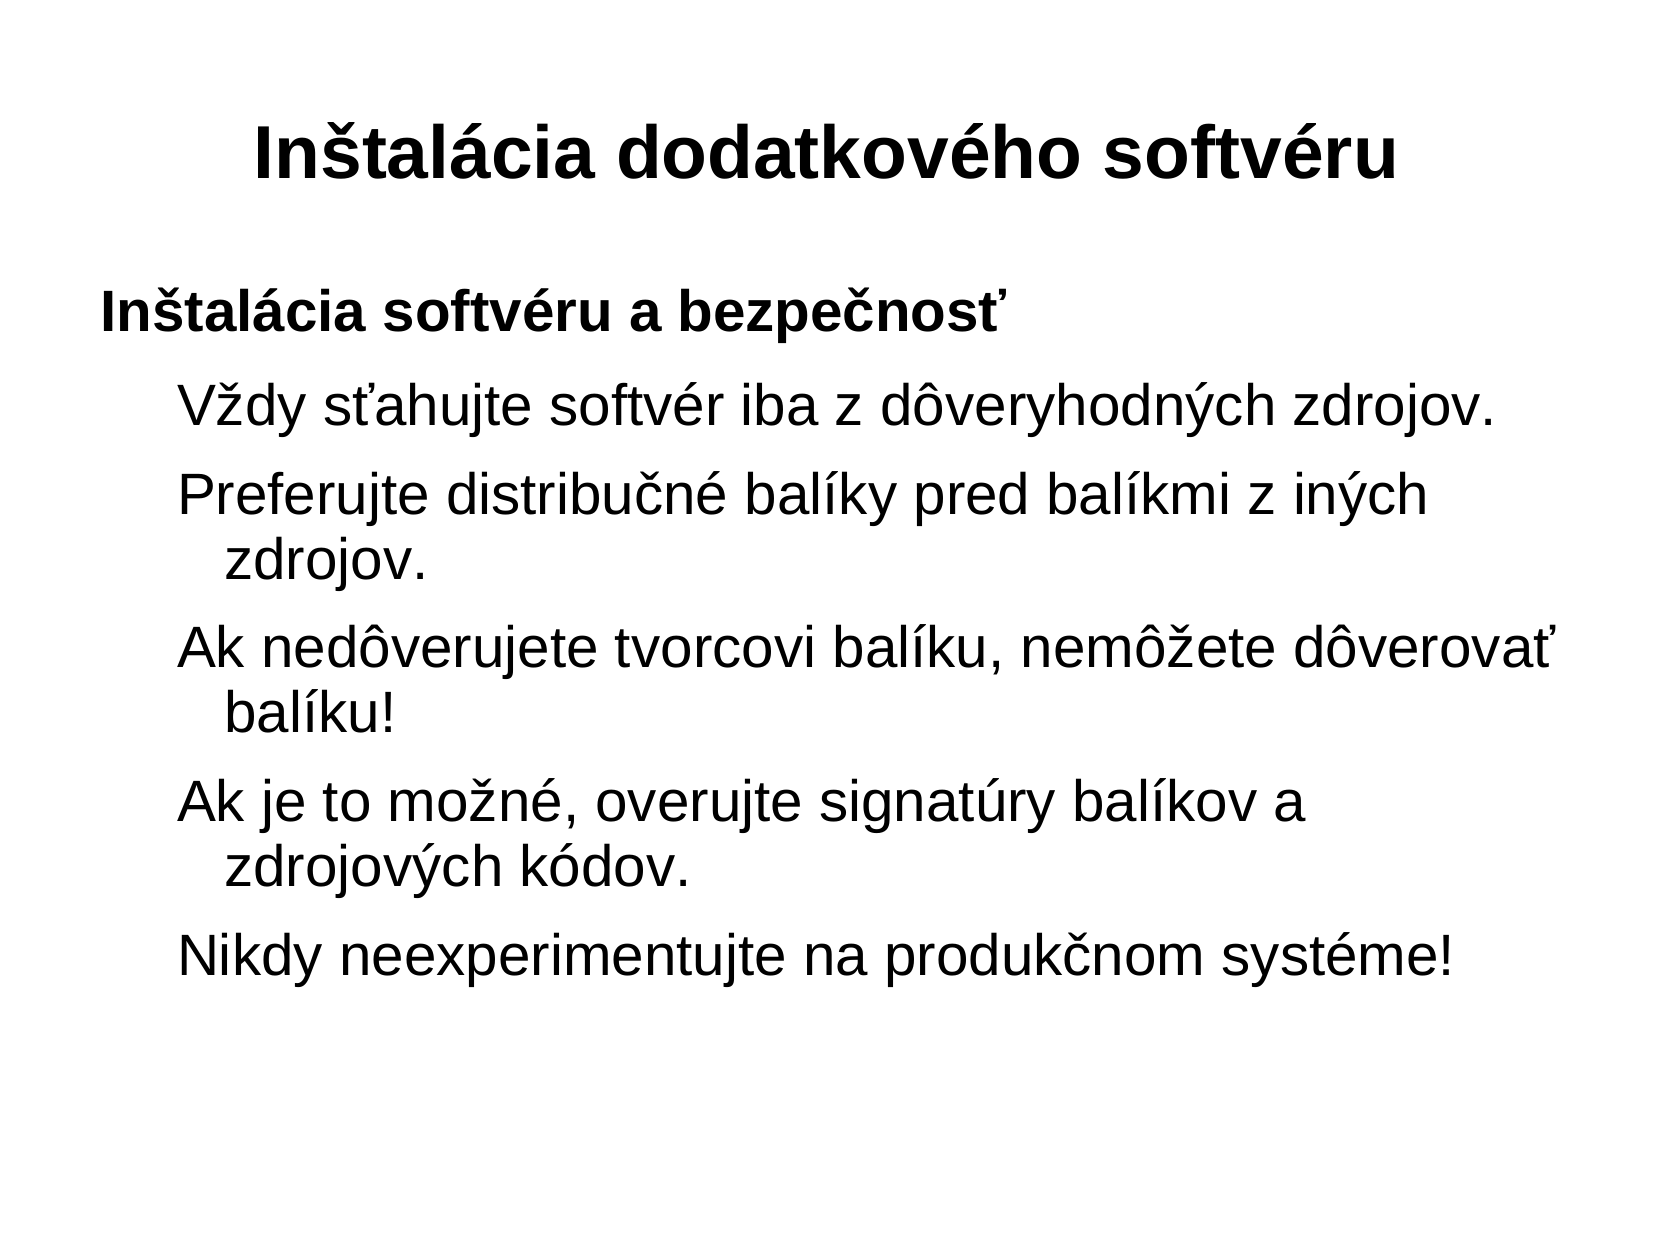

# Inštalácia dodatkového softvéru
Inštalácia softvéru a bezpečnosť
Vždy sťahujte softvér iba z dôveryhodných zdrojov.
Preferujte distribučné balíky pred balíkmi z iných zdrojov.
Ak nedôverujete tvorcovi balíku, nemôžete dôverovať balíku!
Ak je to možné, overujte signatúry balíkov a zdrojových kódov.
Nikdy neexperimentujte na produkčnom systéme!